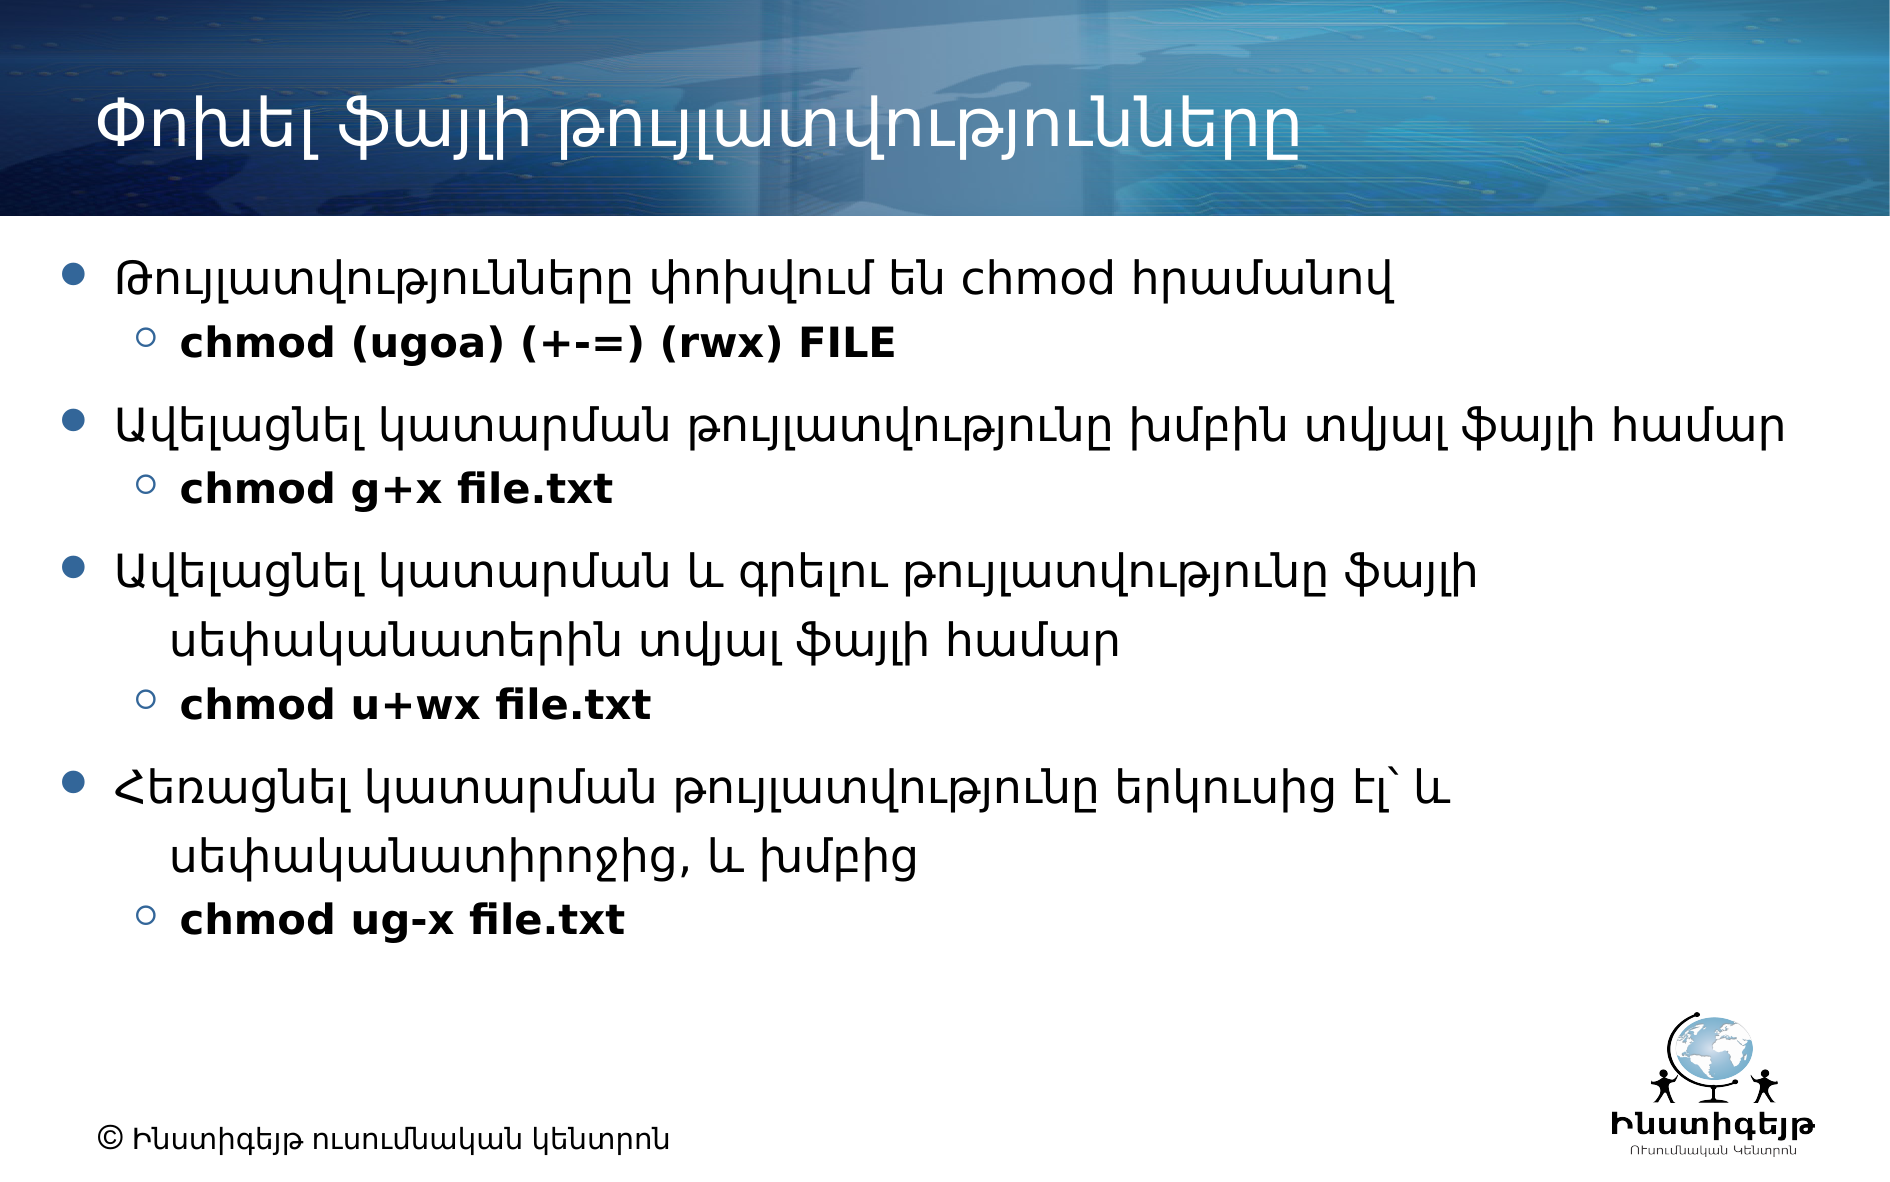

# Փոխել ֆայլի թույլատվությունները
Թույլատվությունները փոխվում են chmod հրամանով
chmod (ugoa) (+-=) (rwx) FILE
Ավելացնել կատարման թույլատվությունը խմբին տվյալ ֆայլի համար
chmod g+x file.txt
Ավելացնել կատարման և գրելու թույլատվությունը ֆայլի սեփականատերին տվյալ ֆայլի համար
chmod u+wx file.txt
Հեռացնել կատարման թույլատվությունը երկուսից էլ՝ և սեփականատիրոջից, և խմբից
chmod ug-x file.txt